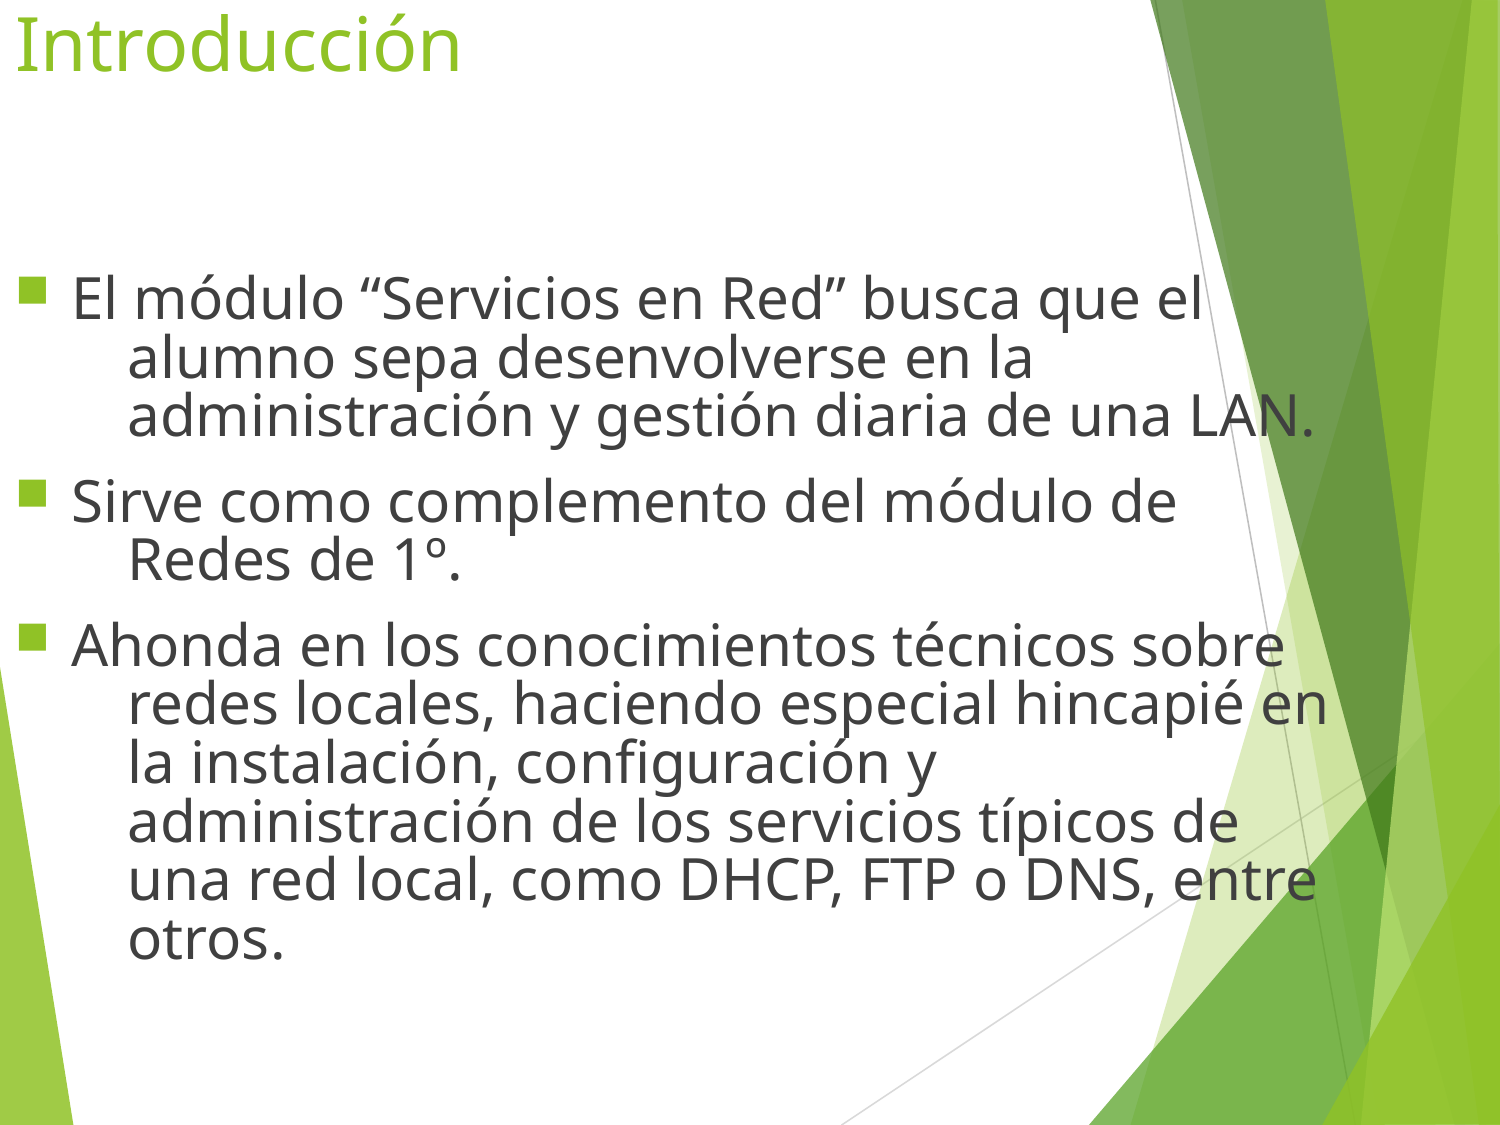

# Introducción
El módulo “Servicios en Red” busca que el alumno sepa desenvolverse en la administración y gestión diaria de una LAN.
Sirve como complemento del módulo de Redes de 1º.
Ahonda en los conocimientos técnicos sobre redes locales, haciendo especial hincapié en la instalación, configuración y administración de los servicios típicos de una red local, como DHCP, FTP o DNS, entre otros.